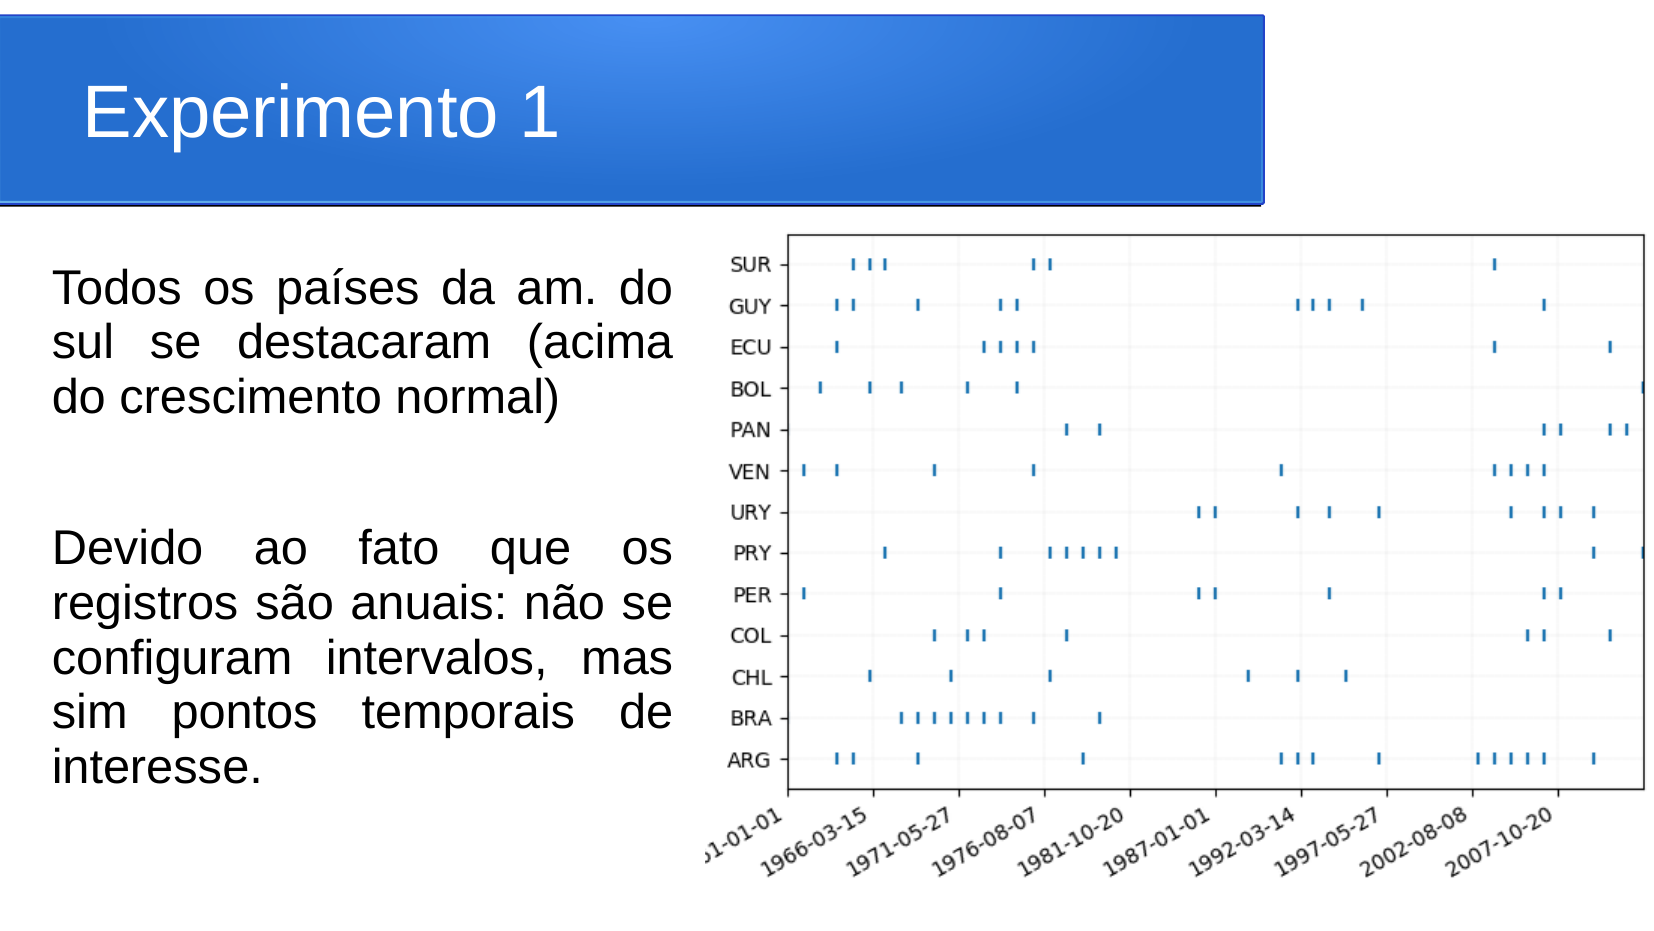

# Experimento 1
Todos os países da am. do sul se destacaram (acima do crescimento normal)
Devido ao fato que os registros são anuais: não se configuram intervalos, mas sim pontos temporais de interesse.